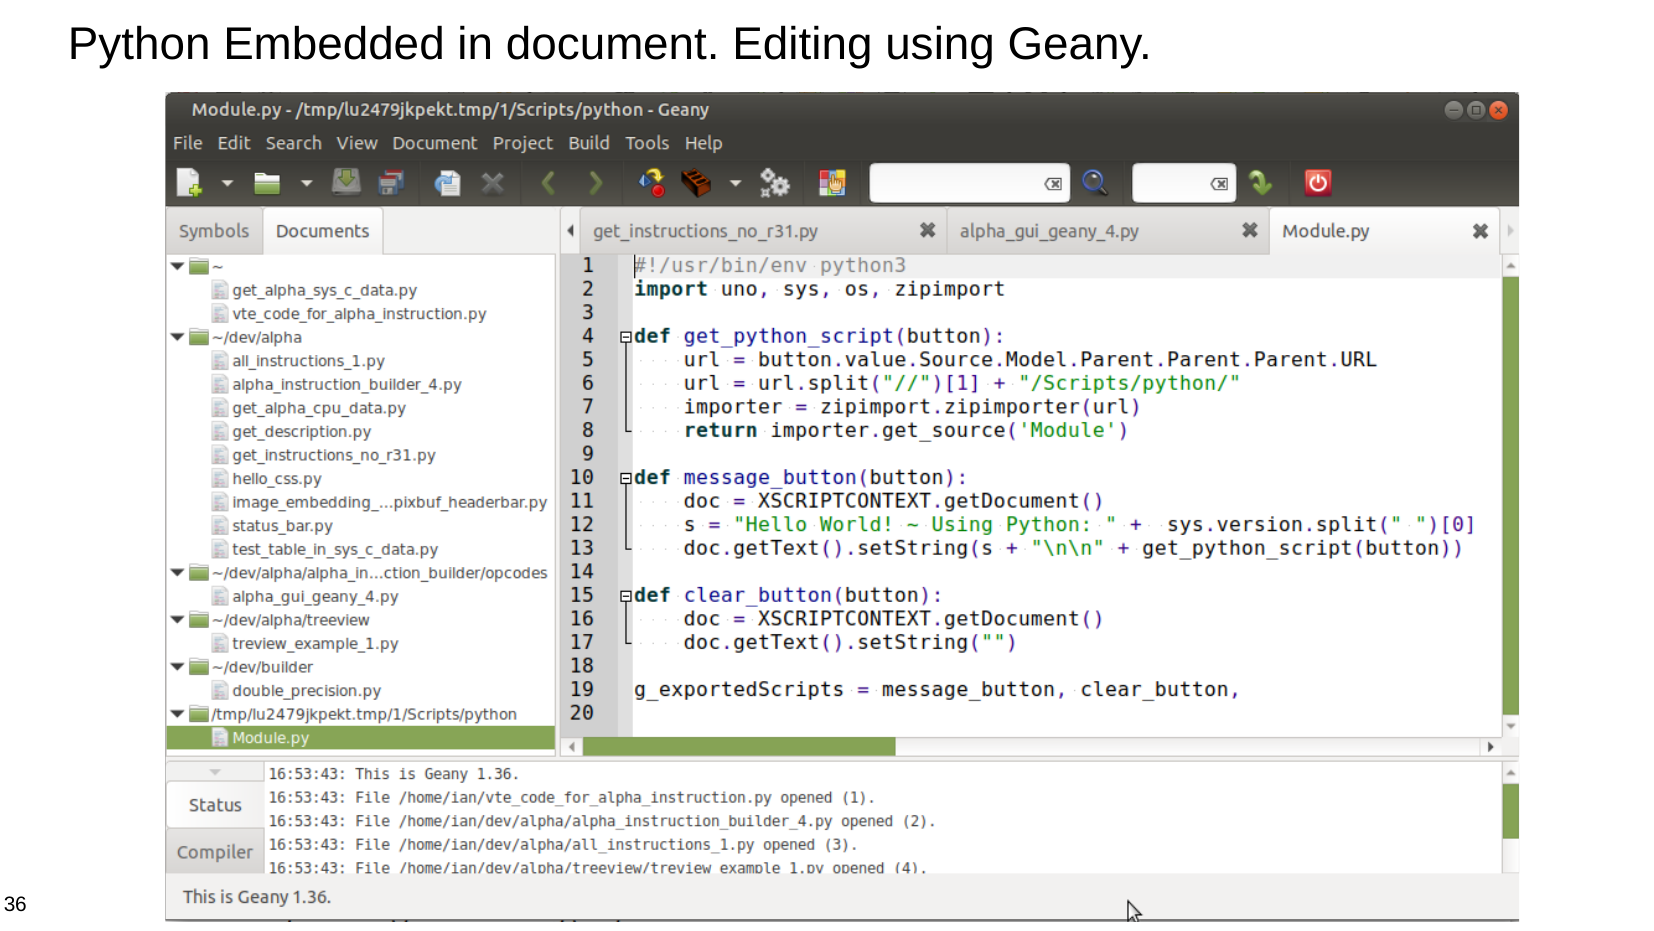

# Python Embedded in document. Editing using Geany.